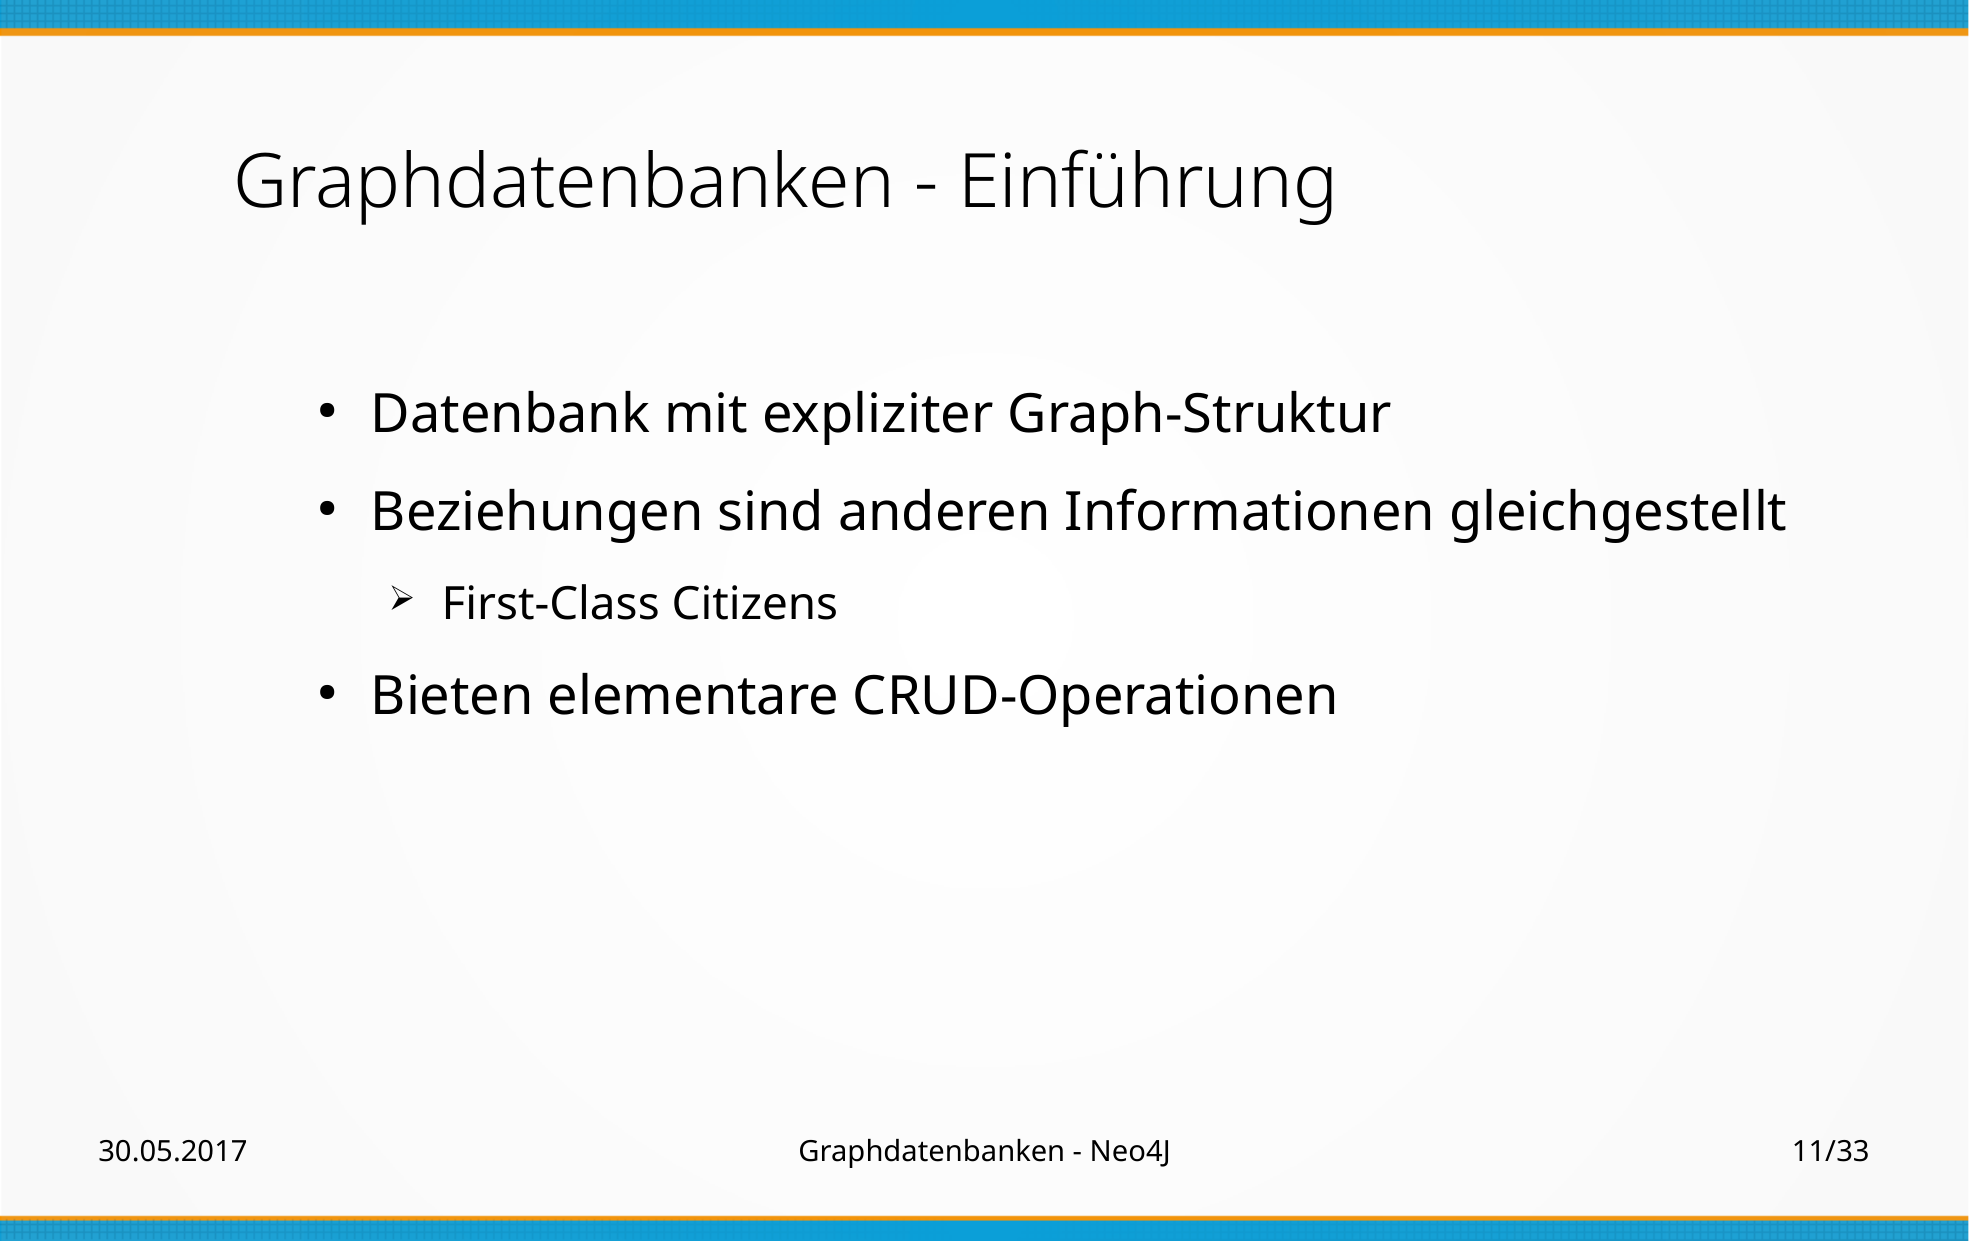

# Graphdatenbanken - Einführung
Datenbank mit expliziter Graph-Struktur
Beziehungen sind anderen Informationen gleichgestellt
First-Class Citizens
Bieten elementare CRUD-Operationen
30.05.2017
Graphdatenbanken - Neo4J
11